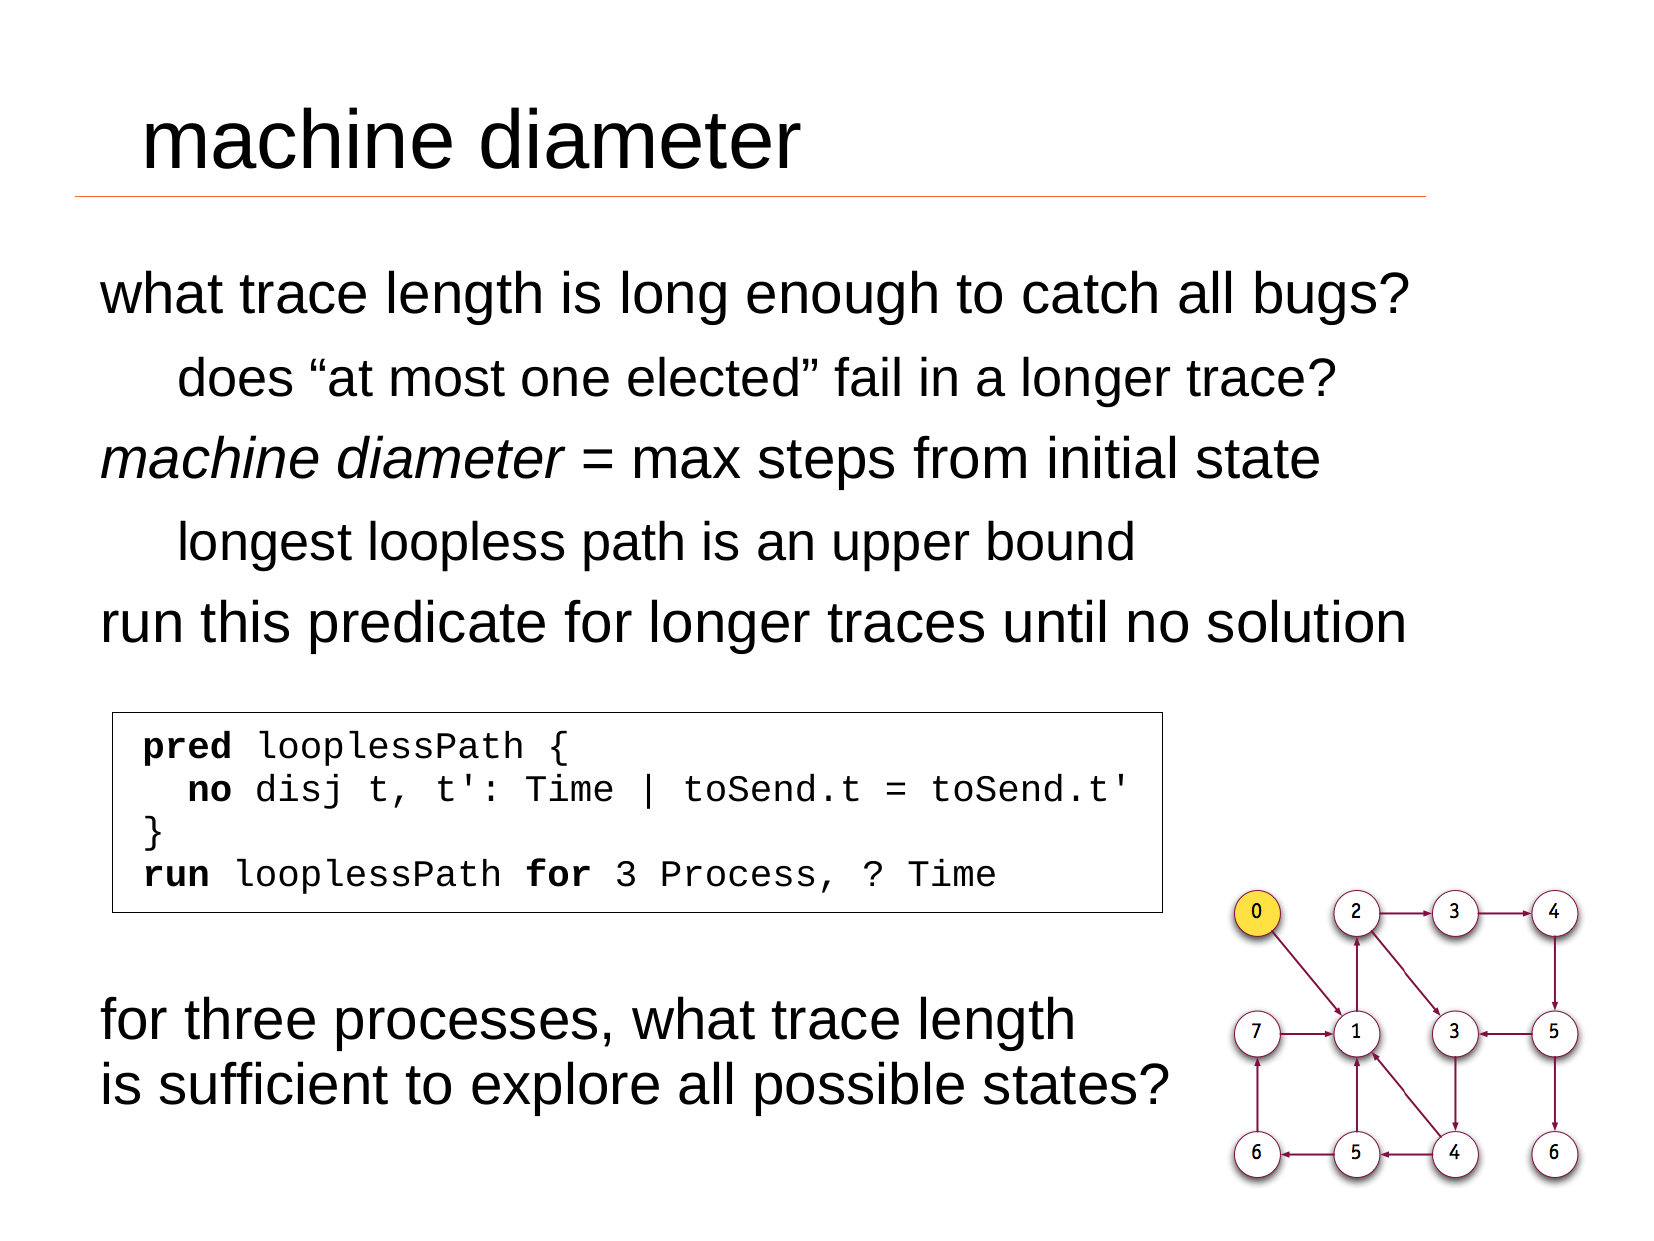

# machine diameter
what trace length is long enough to catch all bugs?
does “at most one elected” fail in a longer trace?
machine diameter = max steps from initial state
longest loopless path is an upper bound
run this predicate for longer traces until no solution
for three processes, what trace length
is sufficient to explore all possible states?
pred looplessPath {
 no disj t, t': Time | toSend.t = toSend.t'
}
run looplessPath for 3 Process, ? Time